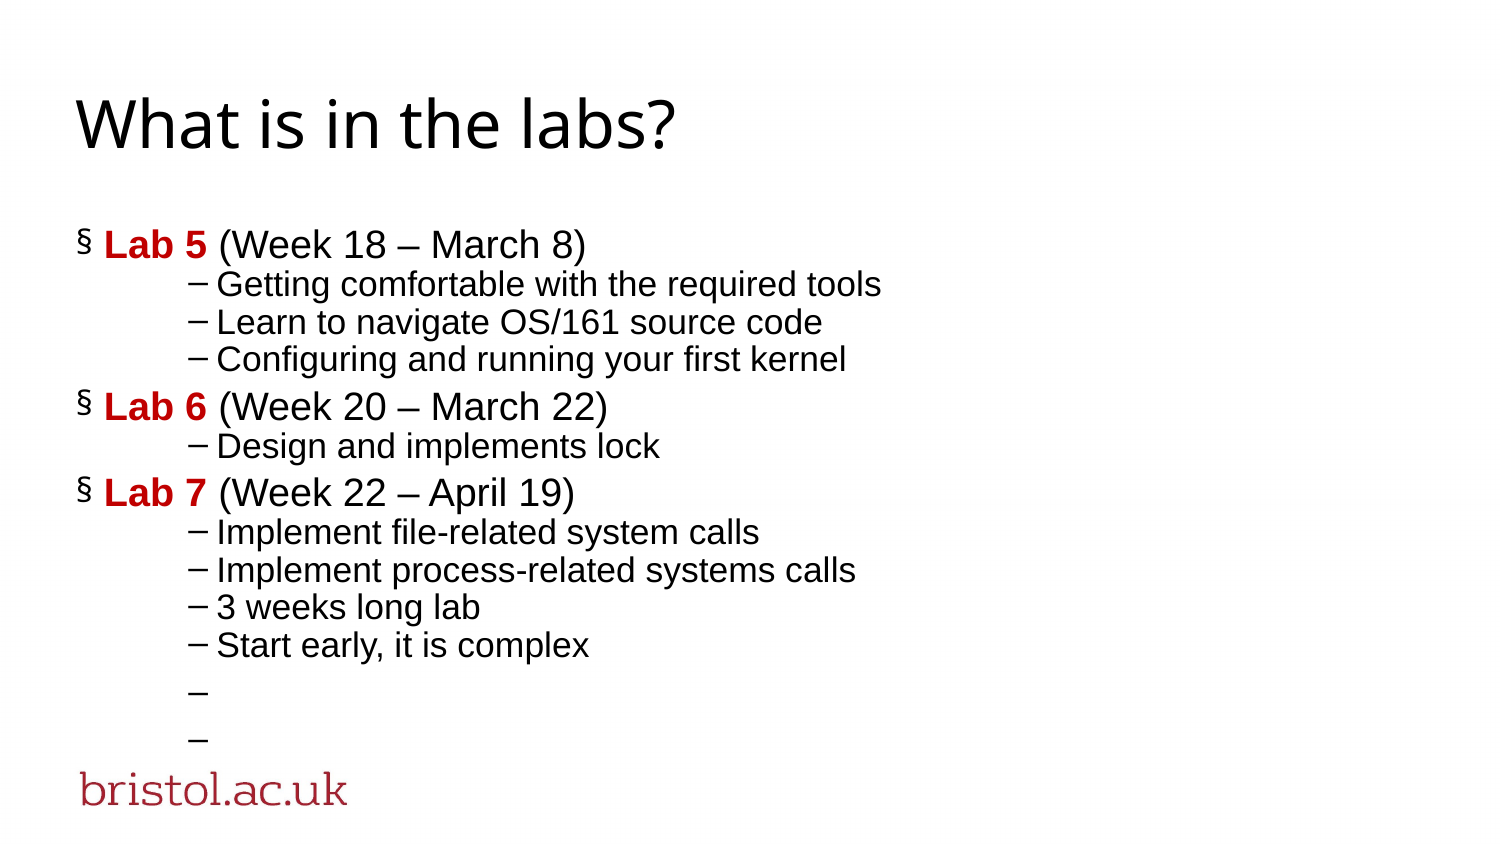

# What is in the labs?
Lab 5 (Week 18 – March 8)
Getting comfortable with the required tools
Learn to navigate OS/161 source code
Configuring and running your first kernel
Lab 6 (Week 20 – March 22)
Design and implements lock
Lab 7 (Week 22 – April 19)
Implement file-related system calls
Implement process-related systems calls
3 weeks long lab
Start early, it is complex